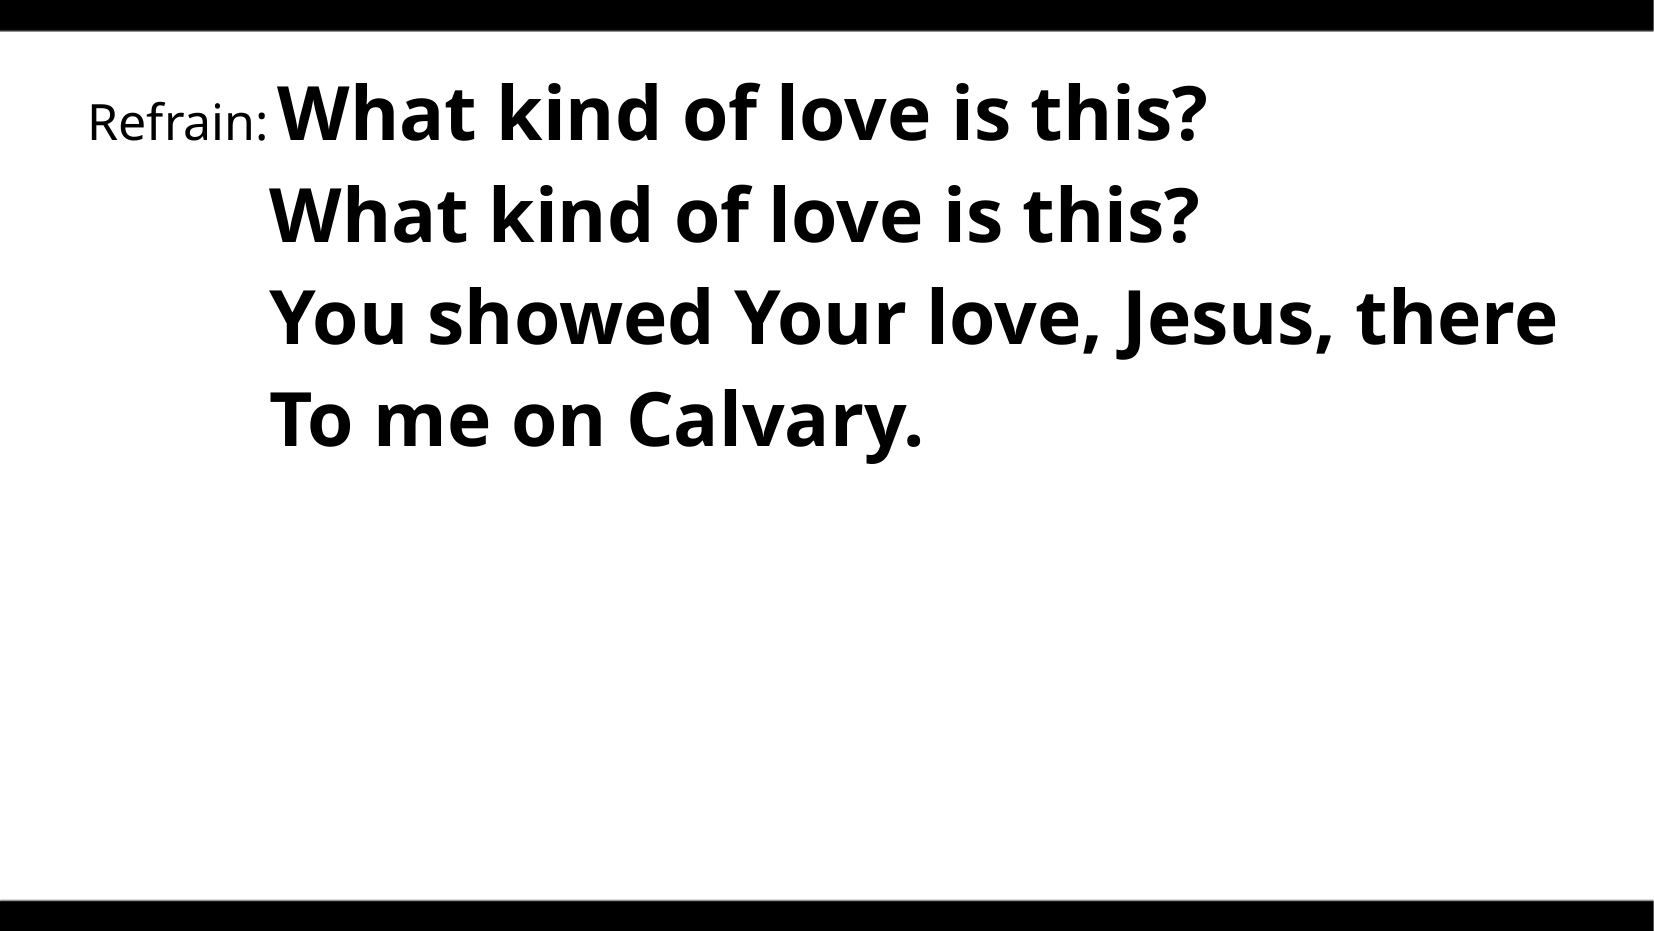

Refrain: What kind of love is this?
 What kind of love is this?
 You showed Your love, Jesus, there
 To me on Calvary.